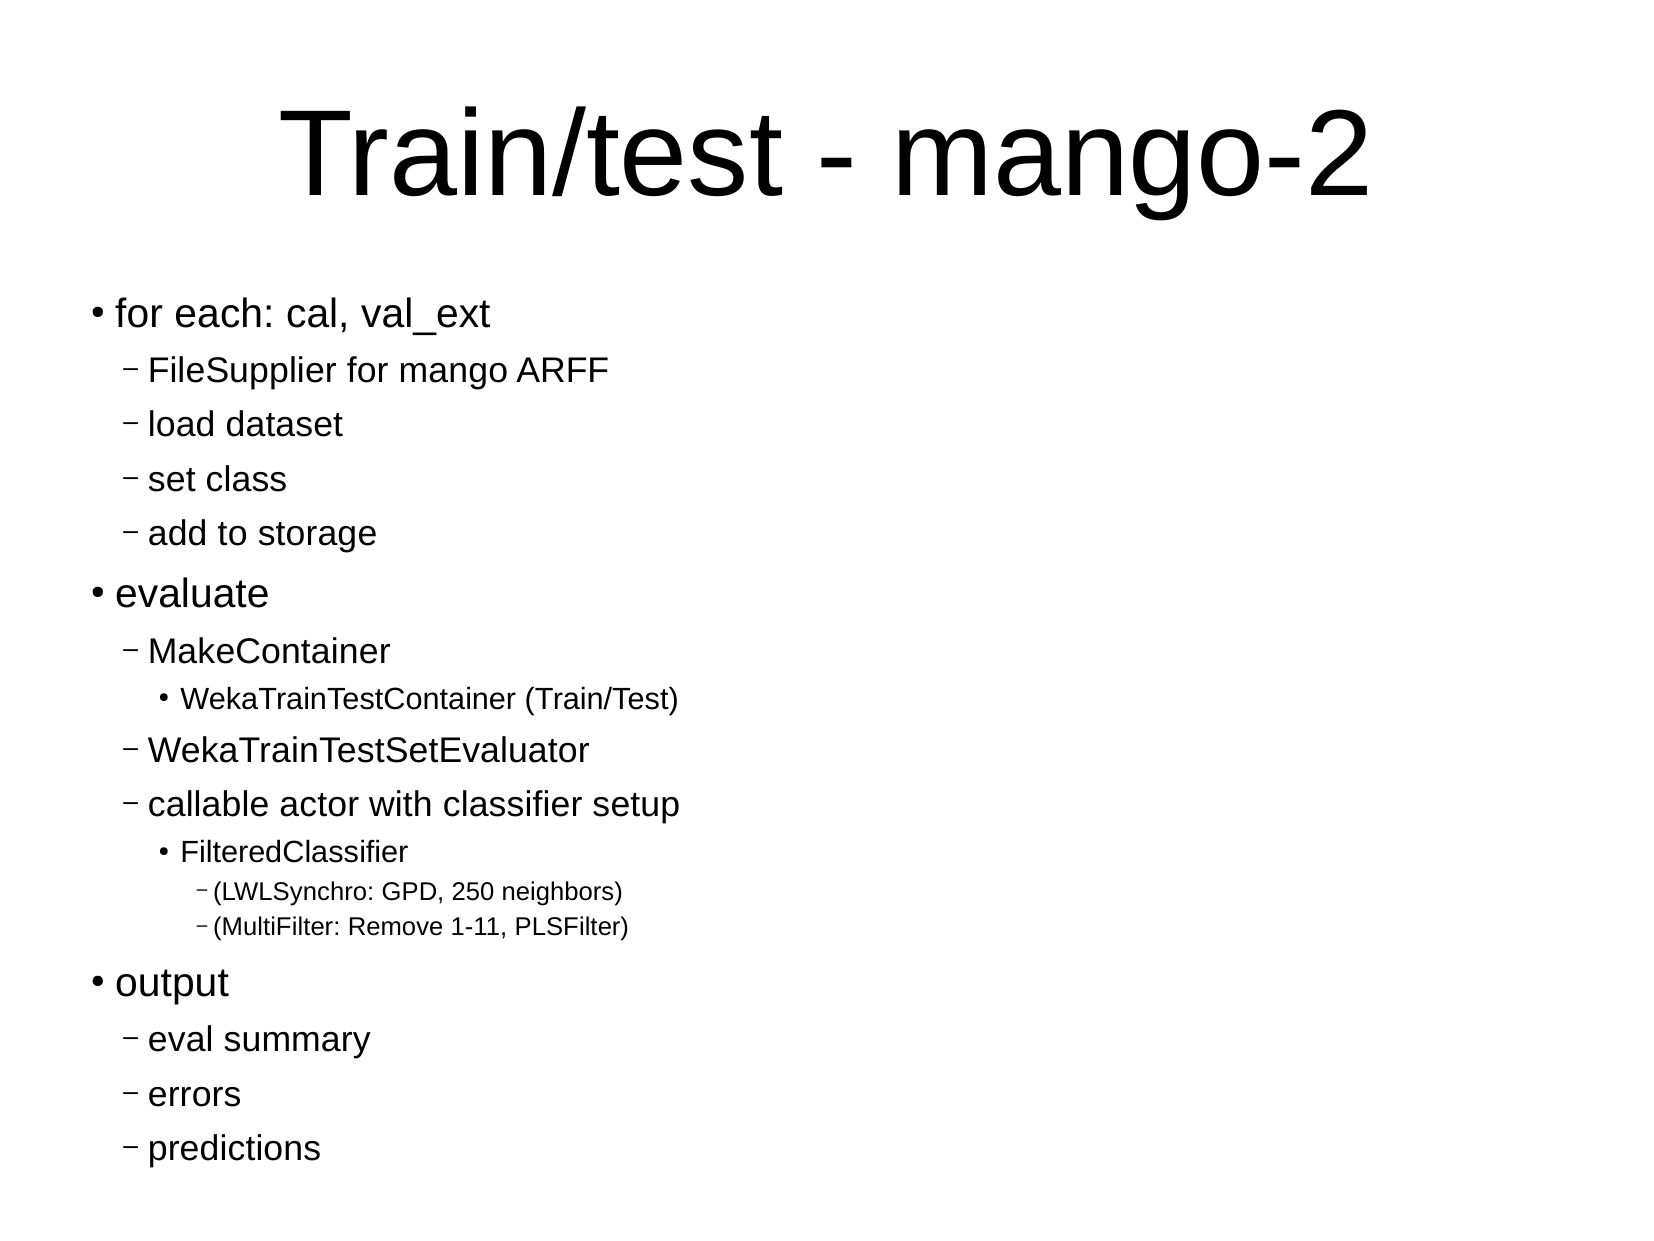

# Train/test - mango-2
for each: cal, val_ext
FileSupplier for mango ARFF
load dataset
set class
add to storage
evaluate
MakeContainer
WekaTrainTestContainer (Train/Test)
WekaTrainTestSetEvaluator
callable actor with classifier setup
FilteredClassifier
(LWLSynchro: GPD, 250 neighbors)
(MultiFilter: Remove 1-11, PLSFilter)
output
eval summary
errors
predictions